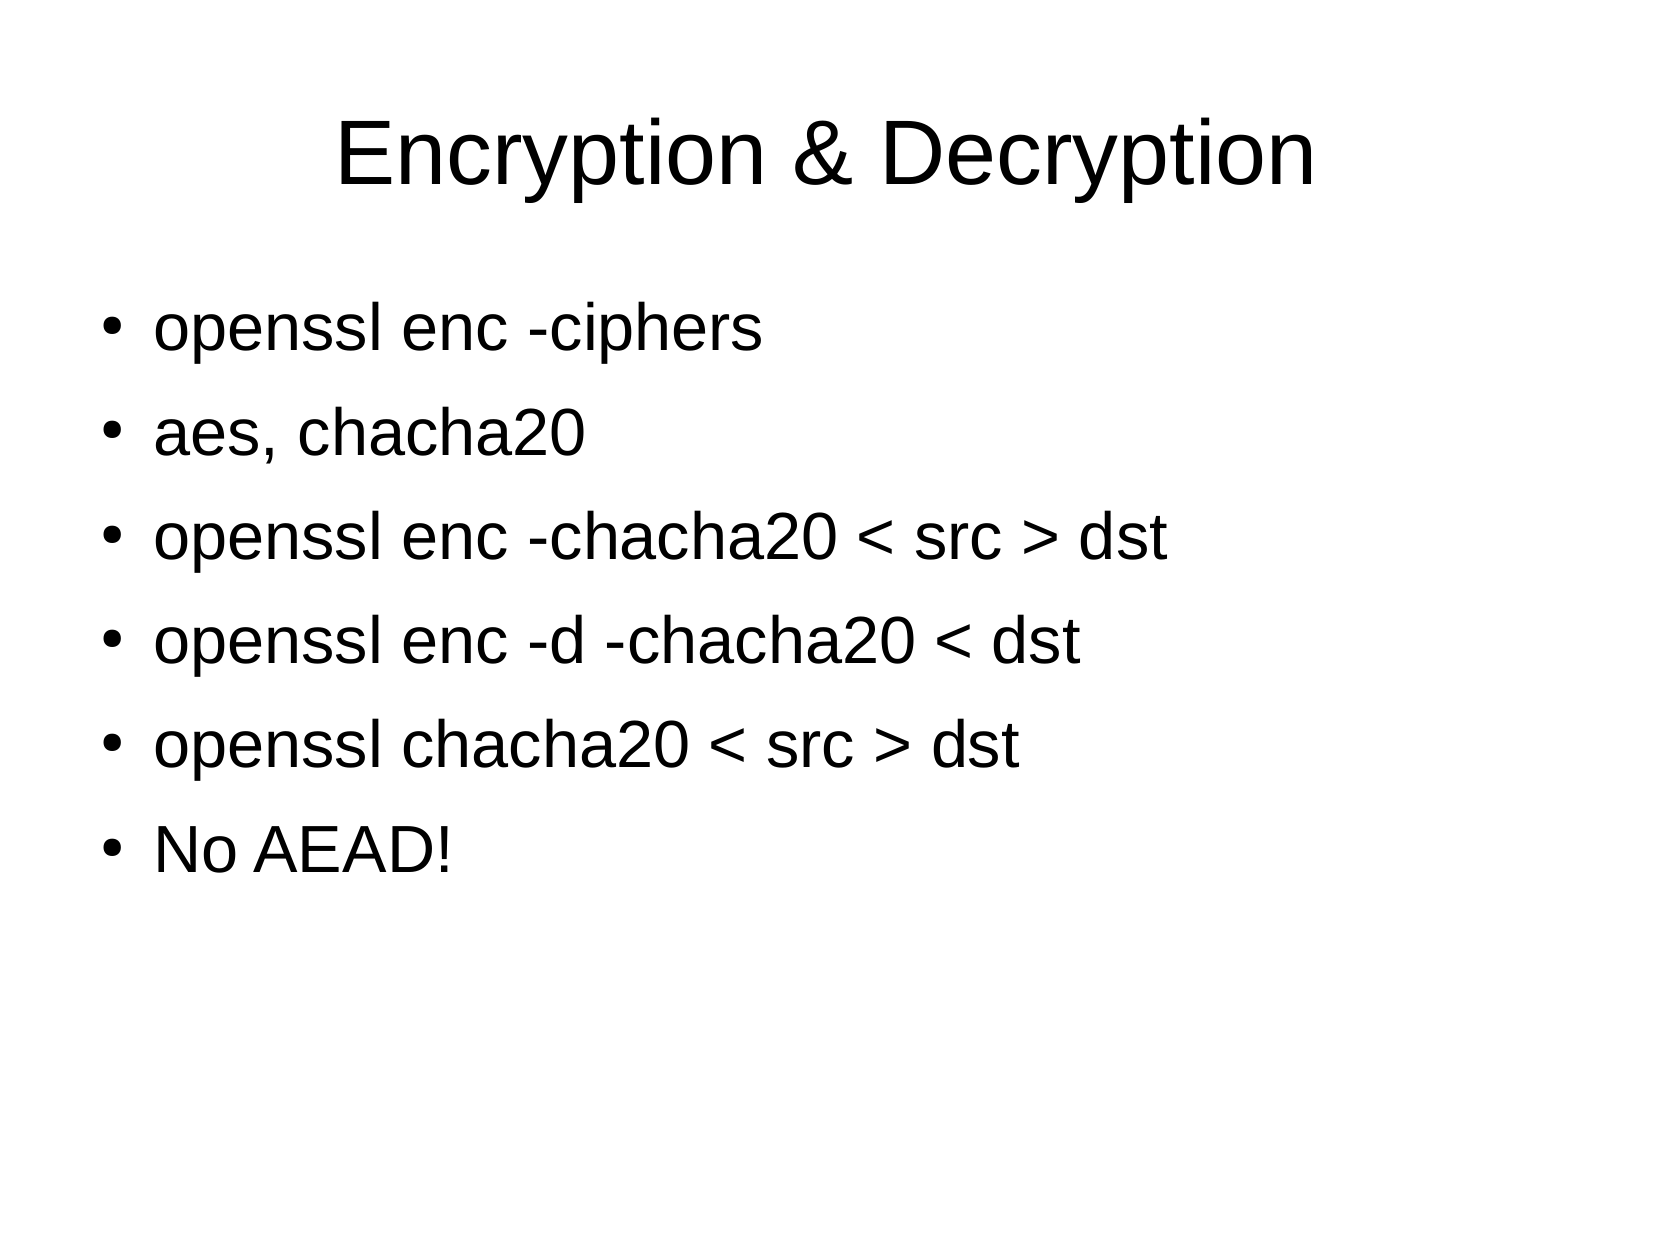

# Encryption & Decryption
openssl enc -ciphers
aes, chacha20
openssl enc -chacha20 < src > dst
openssl enc -d -chacha20 < dst
openssl chacha20 < src > dst
No AEAD!